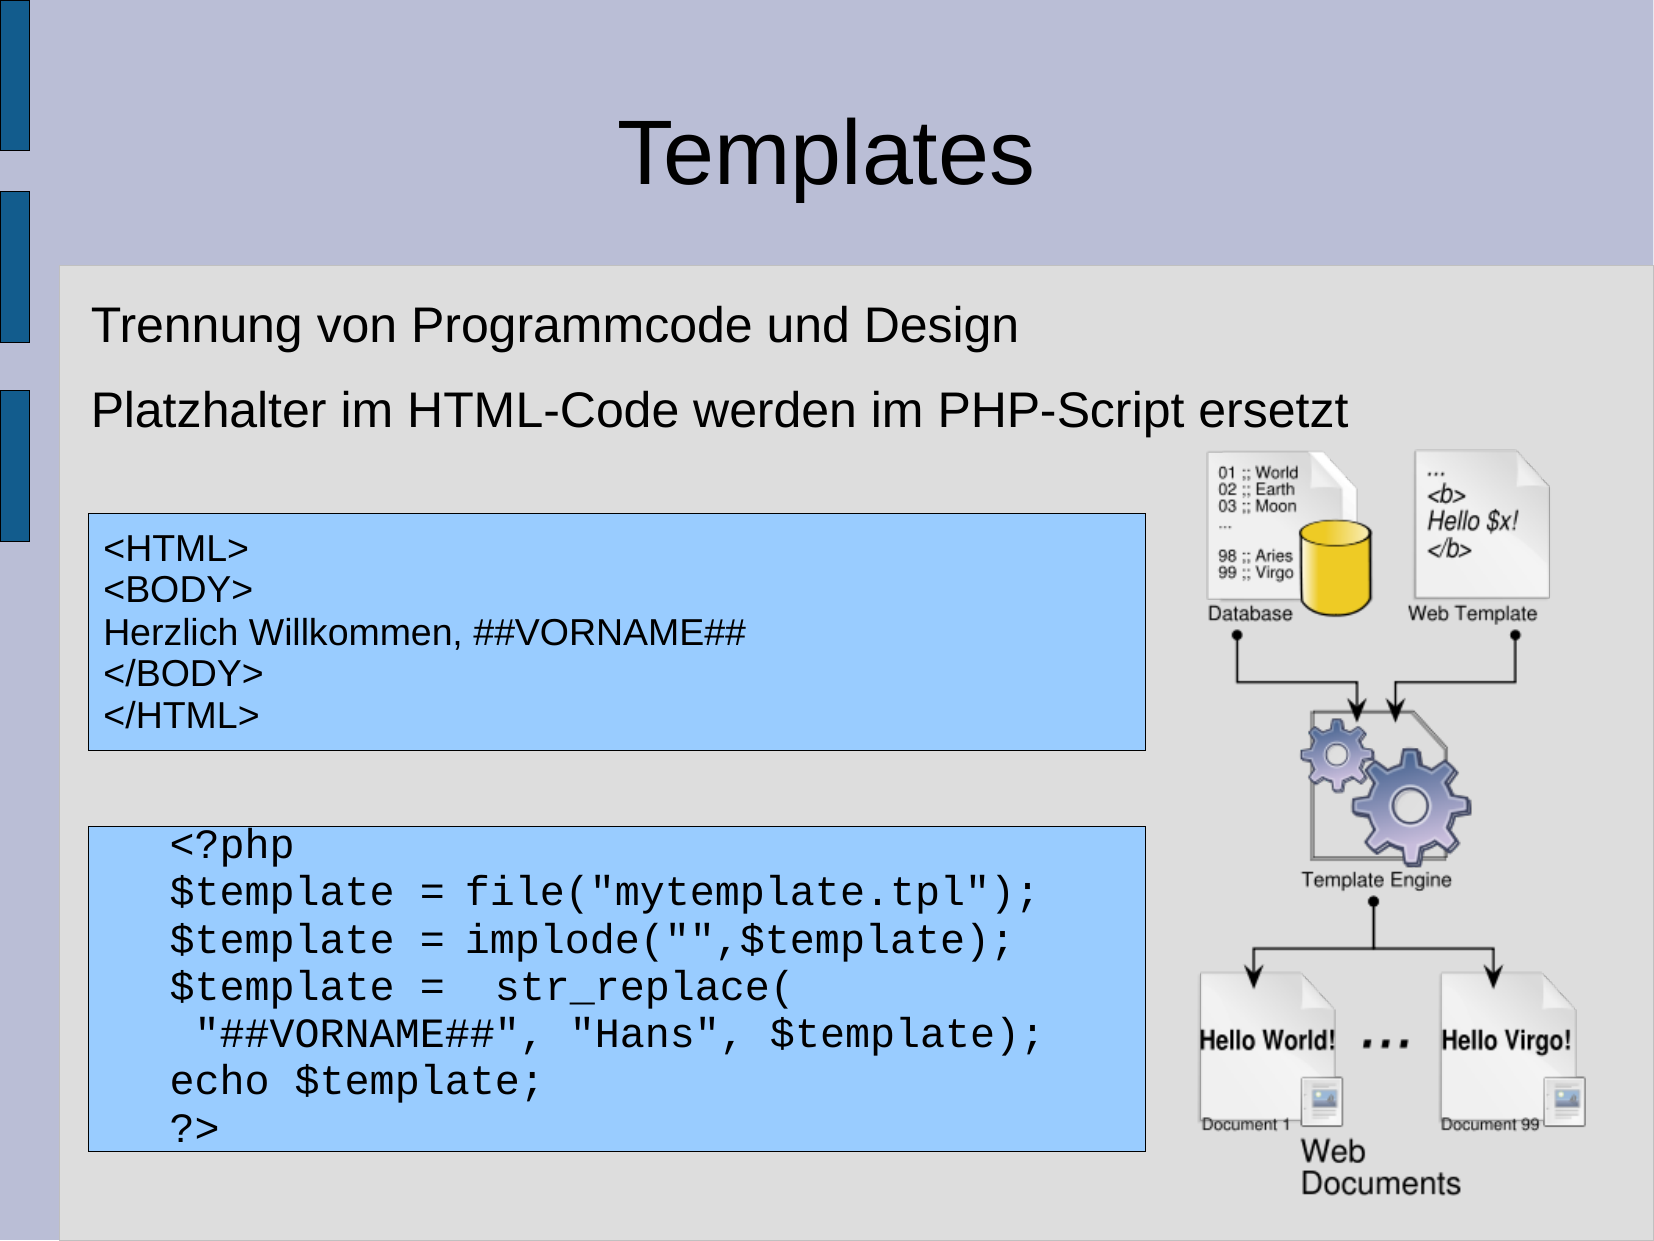

# Templates
 Trennung von Programmcode und Design
 Platzhalter im HTML-Code werden im PHP-Script ersetzt
<HTML>
<BODY>
Herzlich Willkommen, ##VORNAME##
</BODY>
</HTML>
<?php
$template =	file("mytemplate.tpl");
$template =	implode("",$template);
$template = str_replace(
 "##VORNAME##", "Hans", $template);
echo $template;
?>